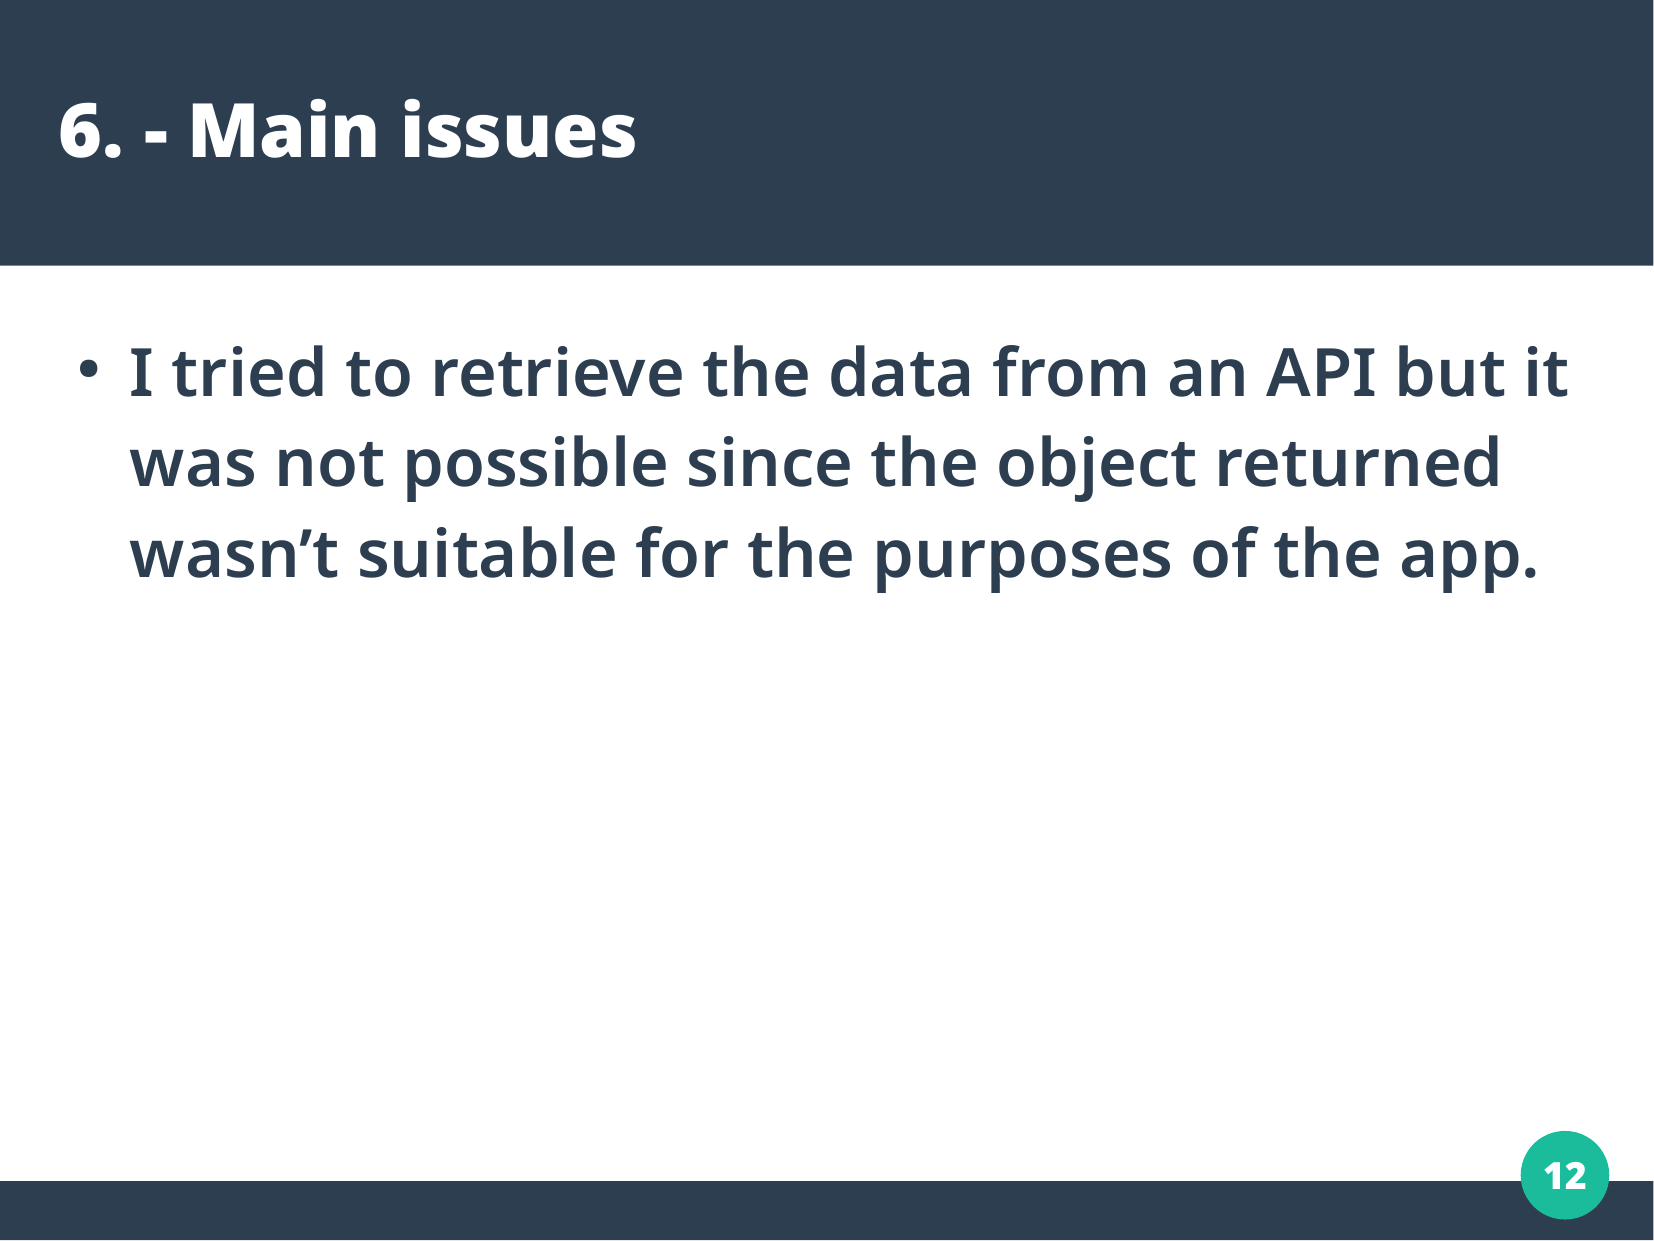

# 6. - Main issues
I tried to retrieve the data from an API but it was not possible since the object returned wasn’t suitable for the purposes of the app.
12